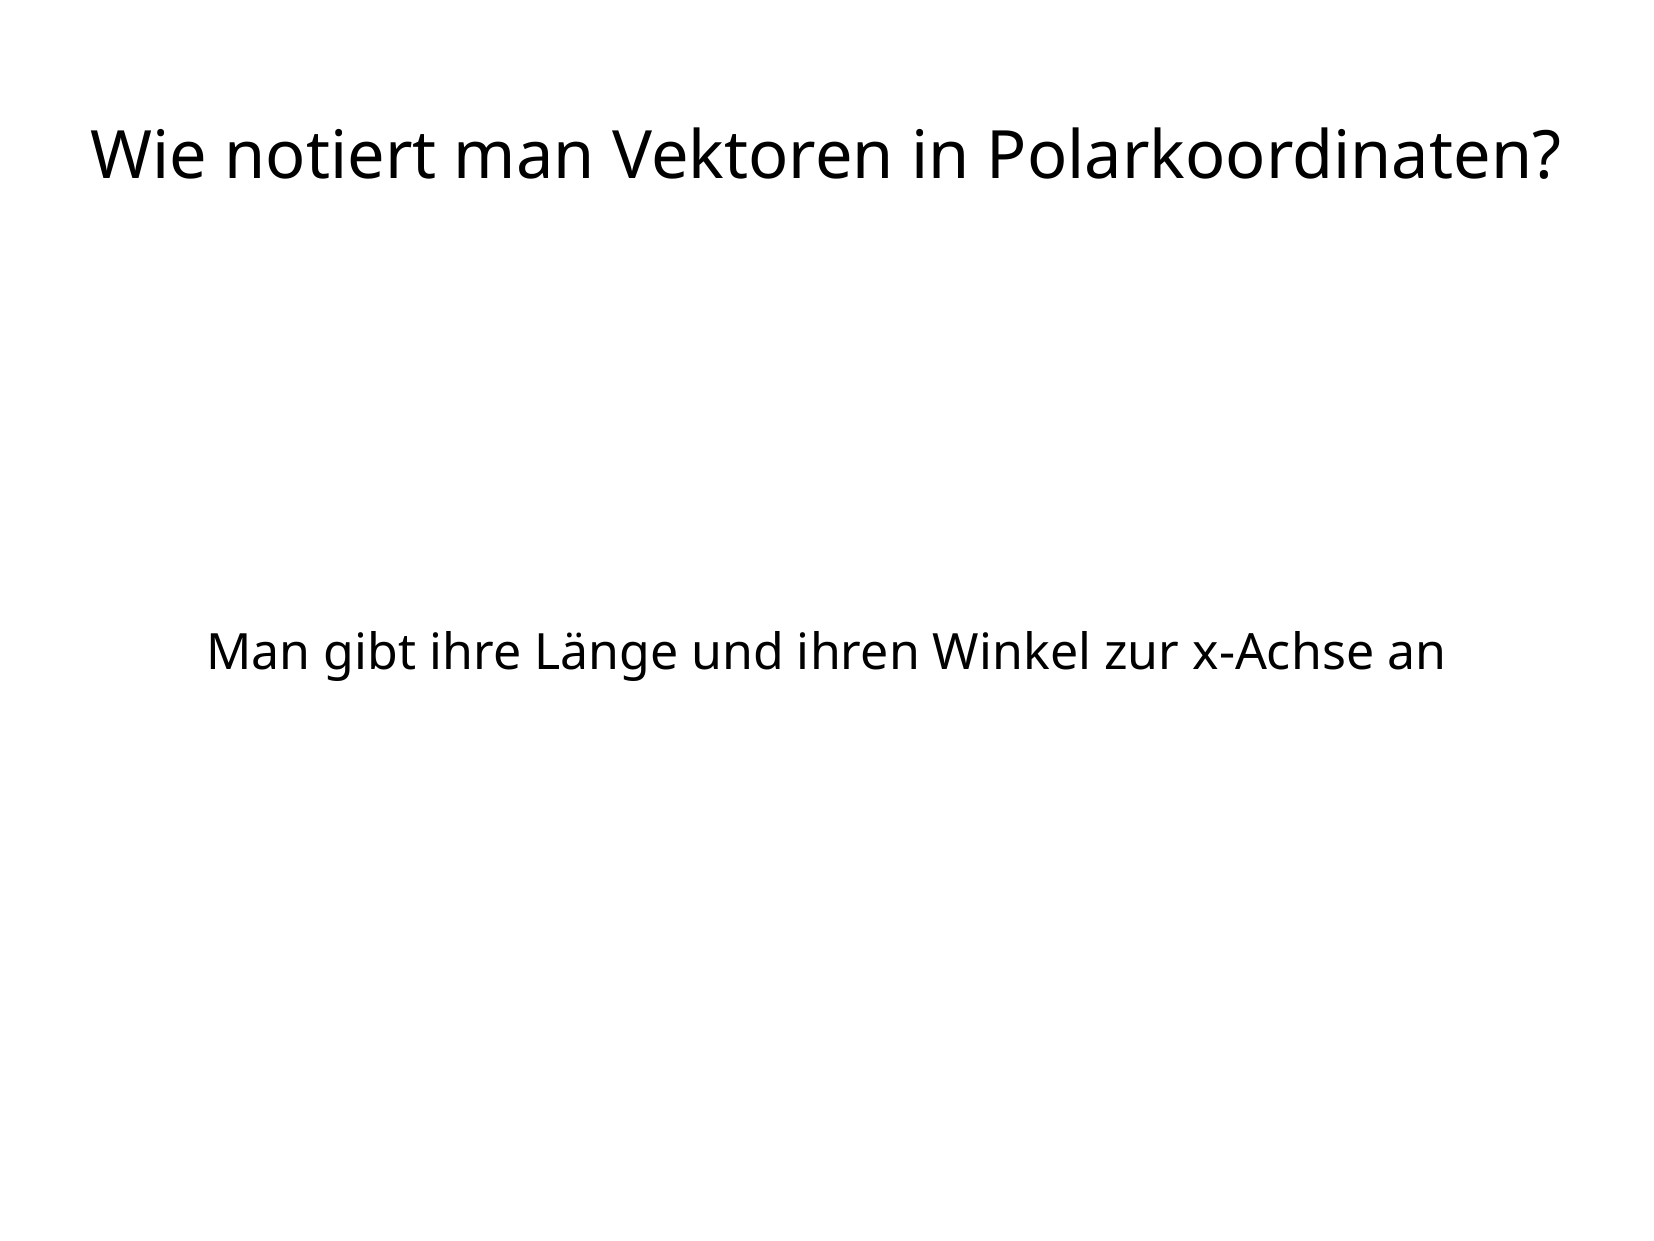

# Wie notiert man Vektoren in Polarkoordinaten?
Man gibt ihre Länge und ihren Winkel zur x-Achse an